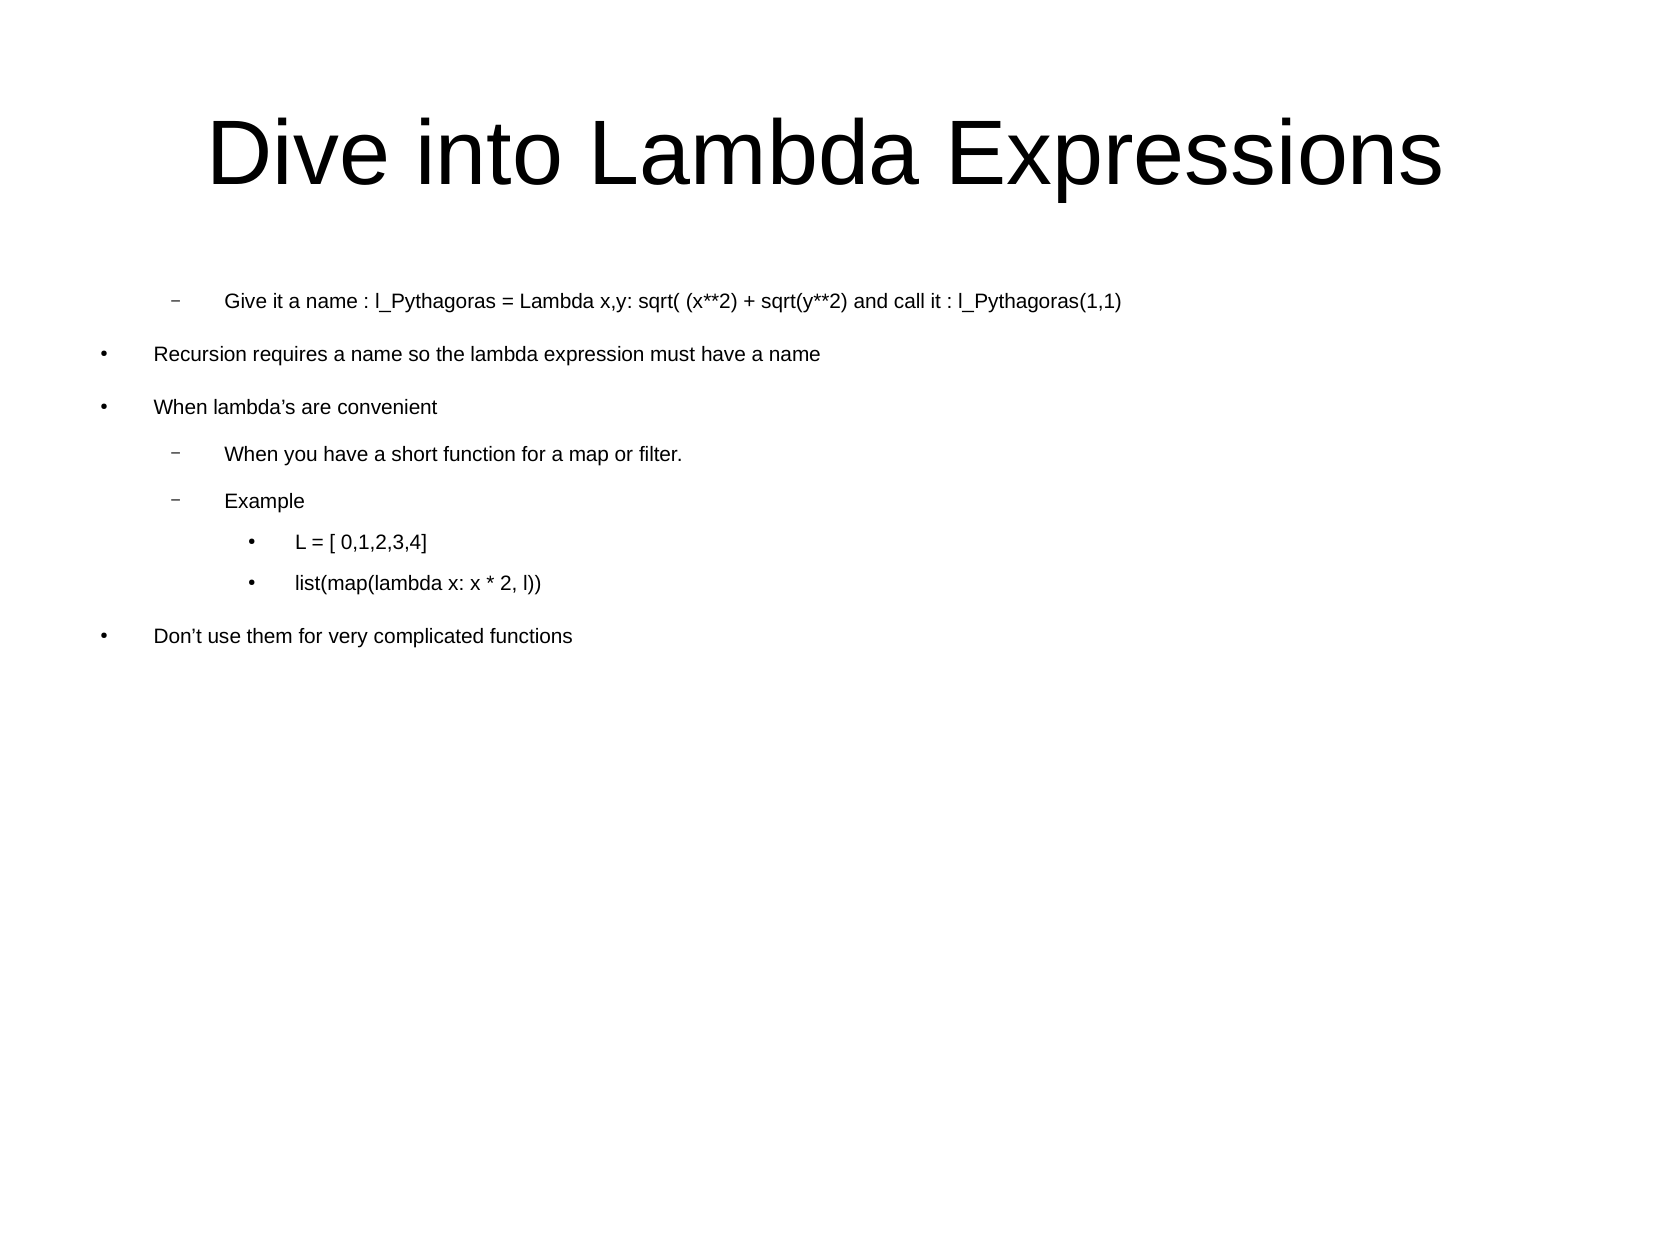

# Dive into Lambda Expressions
Give it a name : l_Pythagoras = Lambda x,y: sqrt( (x**2) + sqrt(y**2) and call it : l_Pythagoras(1,1)
Recursion requires a name so the lambda expression must have a name
When lambda’s are convenient
When you have a short function for a map or filter.
Example
L = [ 0,1,2,3,4]
list(map(lambda x: x * 2, l))
Don’t use them for very complicated functions